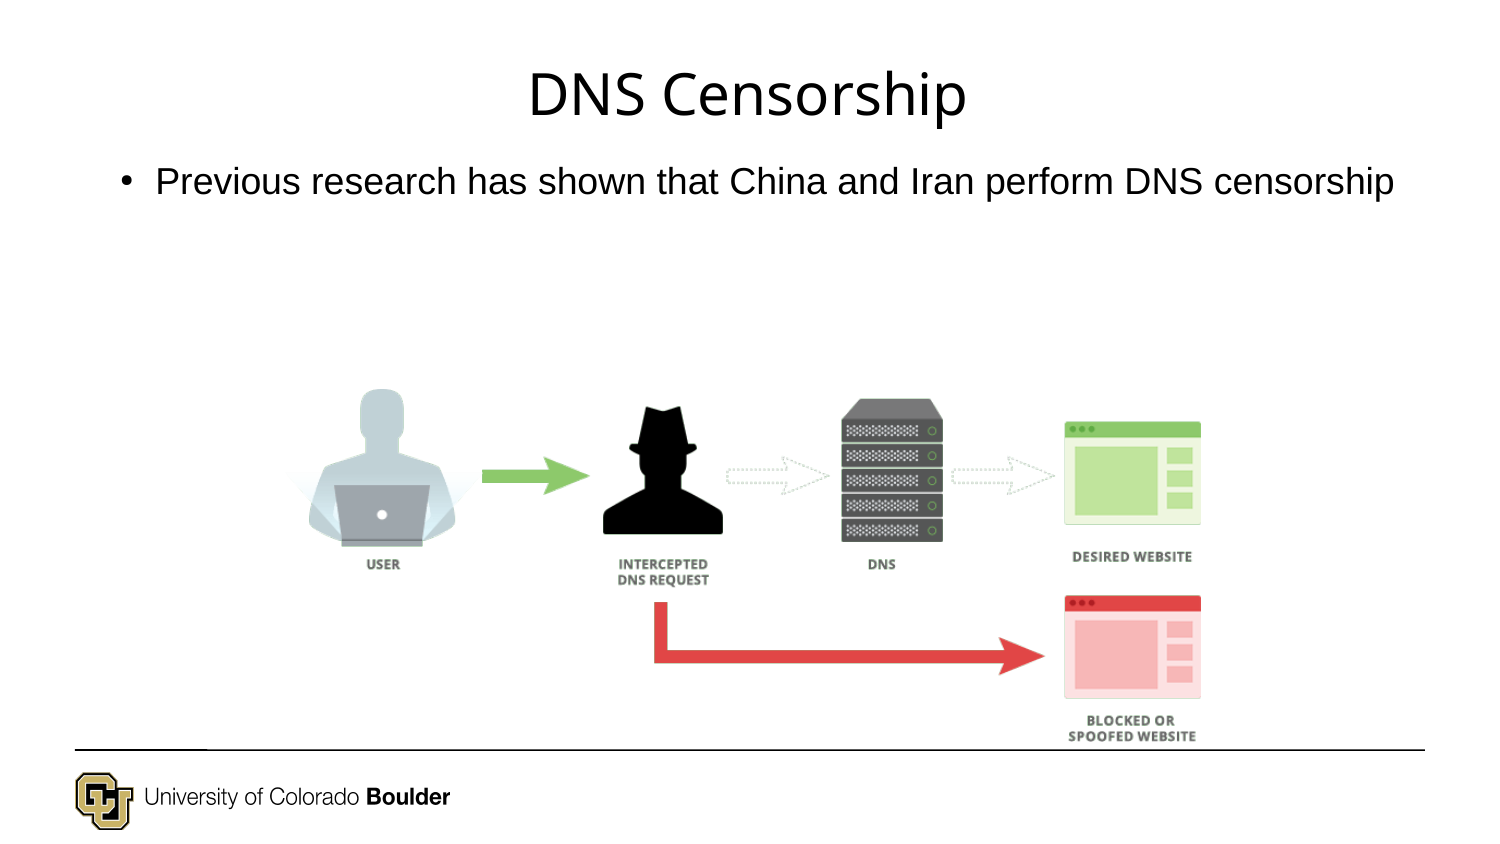

# DNS Censorship
Previous research has shown that China and Iran perform DNS censorship